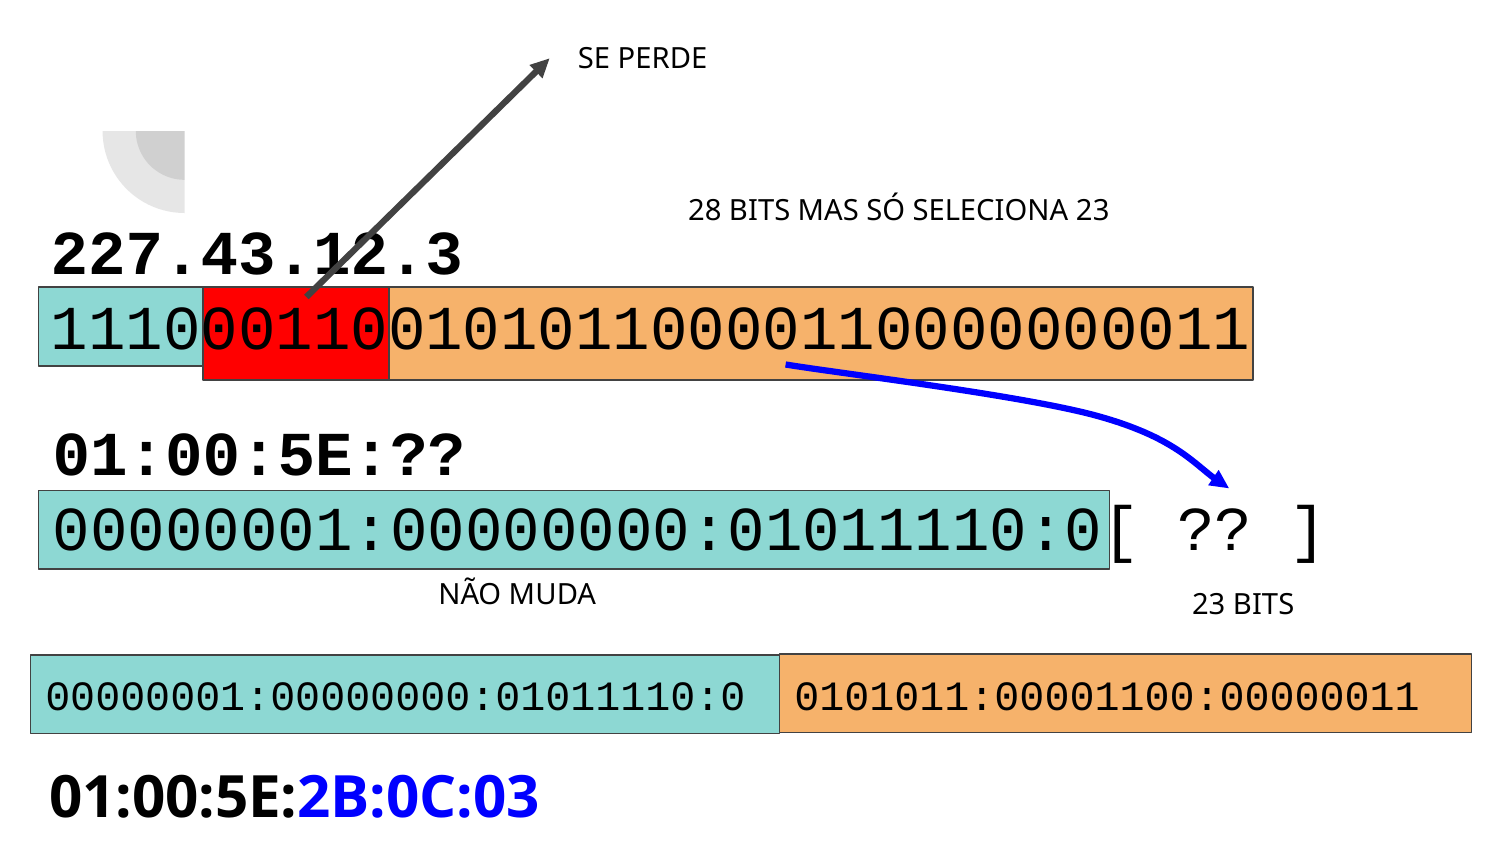

SE PERDE
28 BITS MAS SÓ SELECIONA 23
227.43.12.3
11100011001010110000110000000011
01:00:5E:??
00000001:00000000:01011110:0[ ?? ]
NÃO MUDA
23 BITS
0101011:00001100:00000011
00000001:00000000:01011110:0
01:00:5E:2B:0C:03